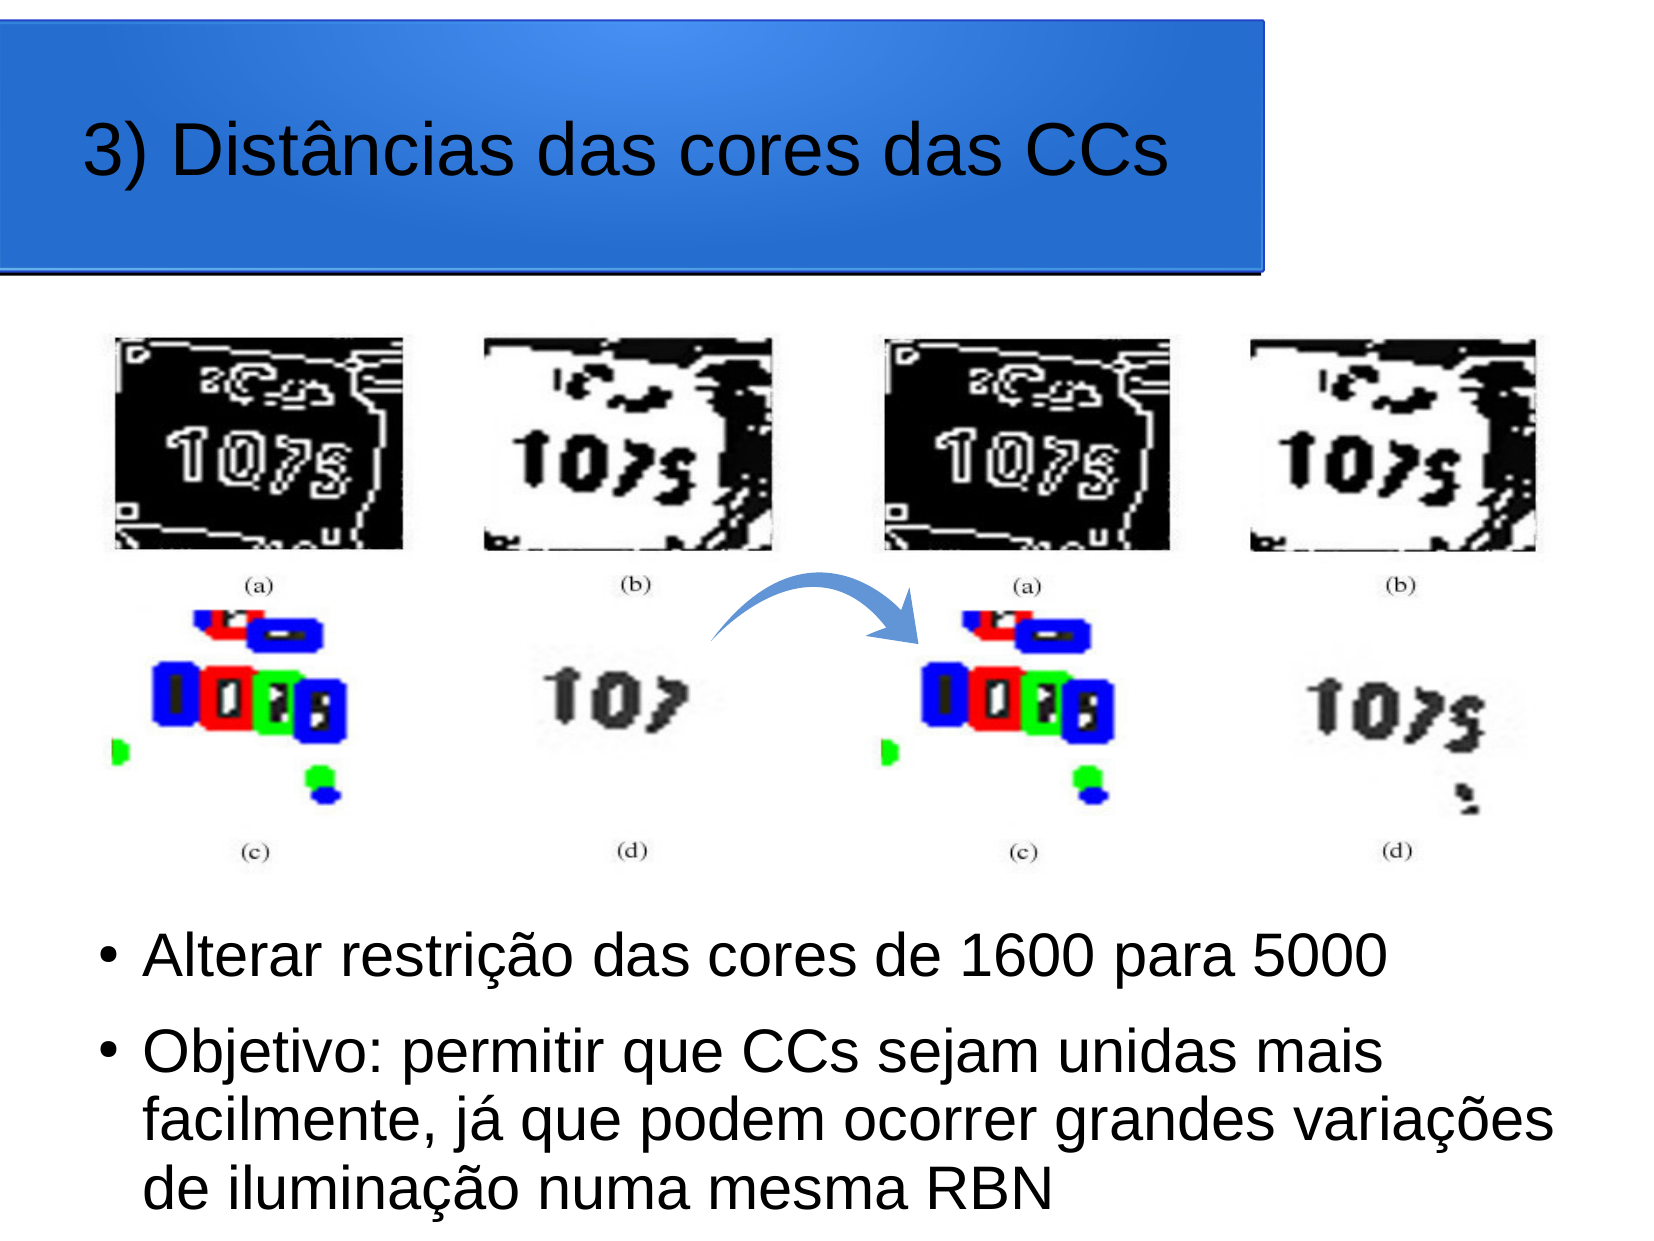

# 3) Distâncias das cores das CCs
Alterar restrição das cores de 1600 para 5000
Objetivo: permitir que CCs sejam unidas mais facilmente, já que podem ocorrer grandes variações de iluminação numa mesma RBN